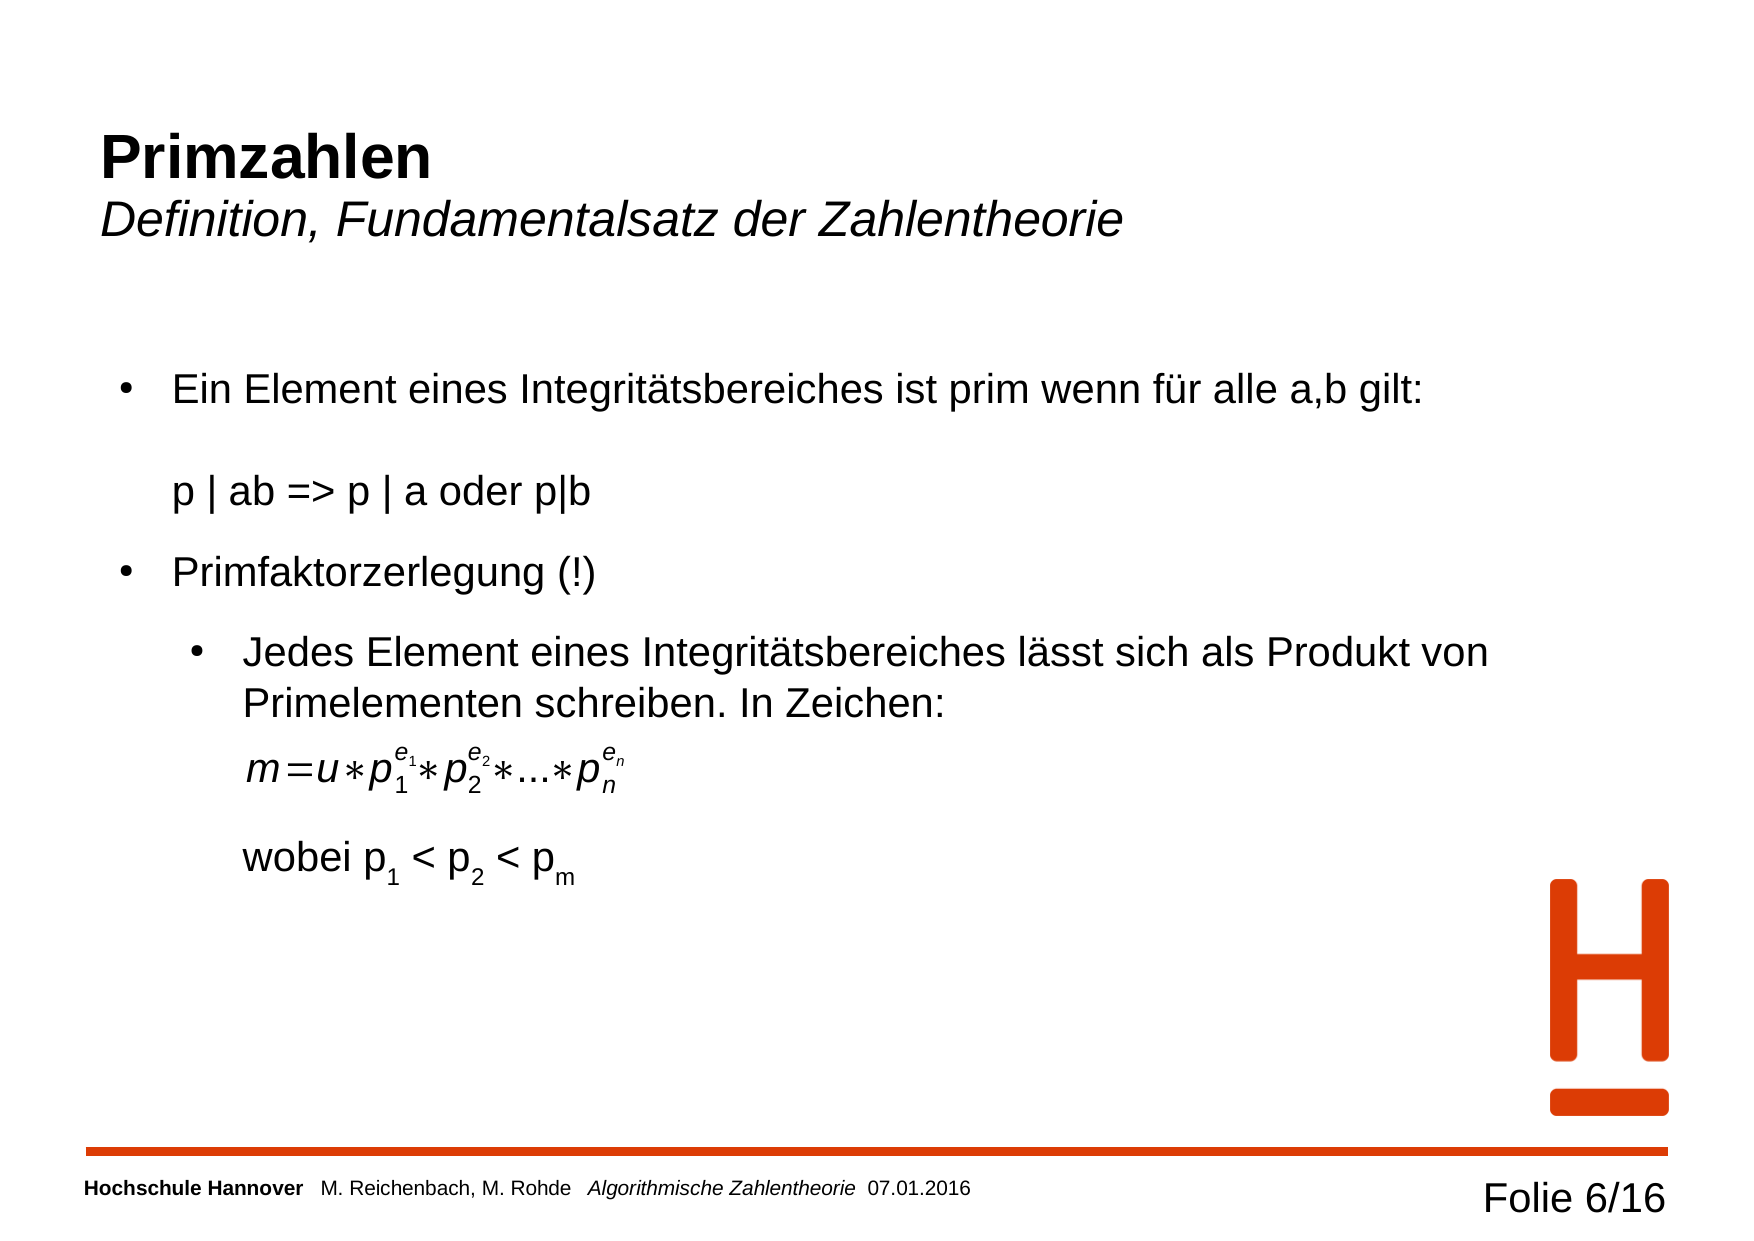

# Primzahlen Definition, Fundamentalsatz der Zahlentheorie
Ein Element eines Integritätsbereiches ist prim wenn für alle a,b gilt:
p | ab => p | a oder p|b
Primfaktorzerlegung (!)
Jedes Element eines Integritätsbereiches lässt sich als Produkt von Primelementen schreiben. In Zeichen:
wobei p1 < p2 < pm
6